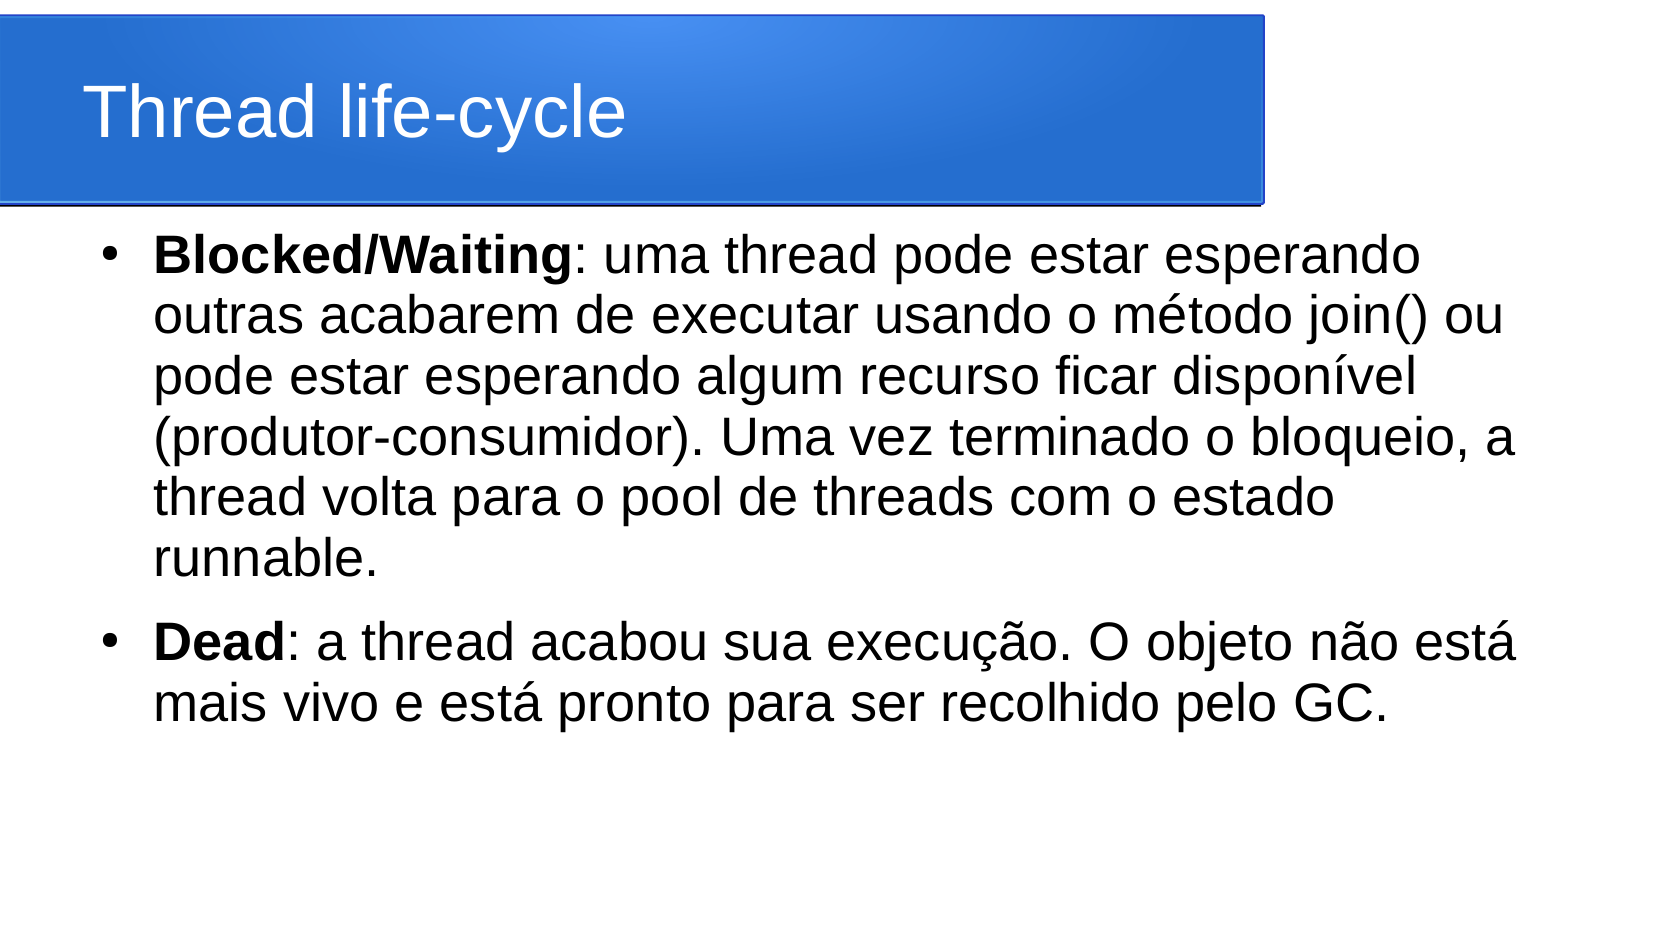

# Thread life-cycle
Blocked/Waiting: uma thread pode estar esperando outras acabarem de executar usando o método join() ou pode estar esperando algum recurso ficar disponível (produtor-consumidor). Uma vez terminado o bloqueio, a thread volta para o pool de threads com o estado runnable.
Dead: a thread acabou sua execução. O objeto não está mais vivo e está pronto para ser recolhido pelo GC.